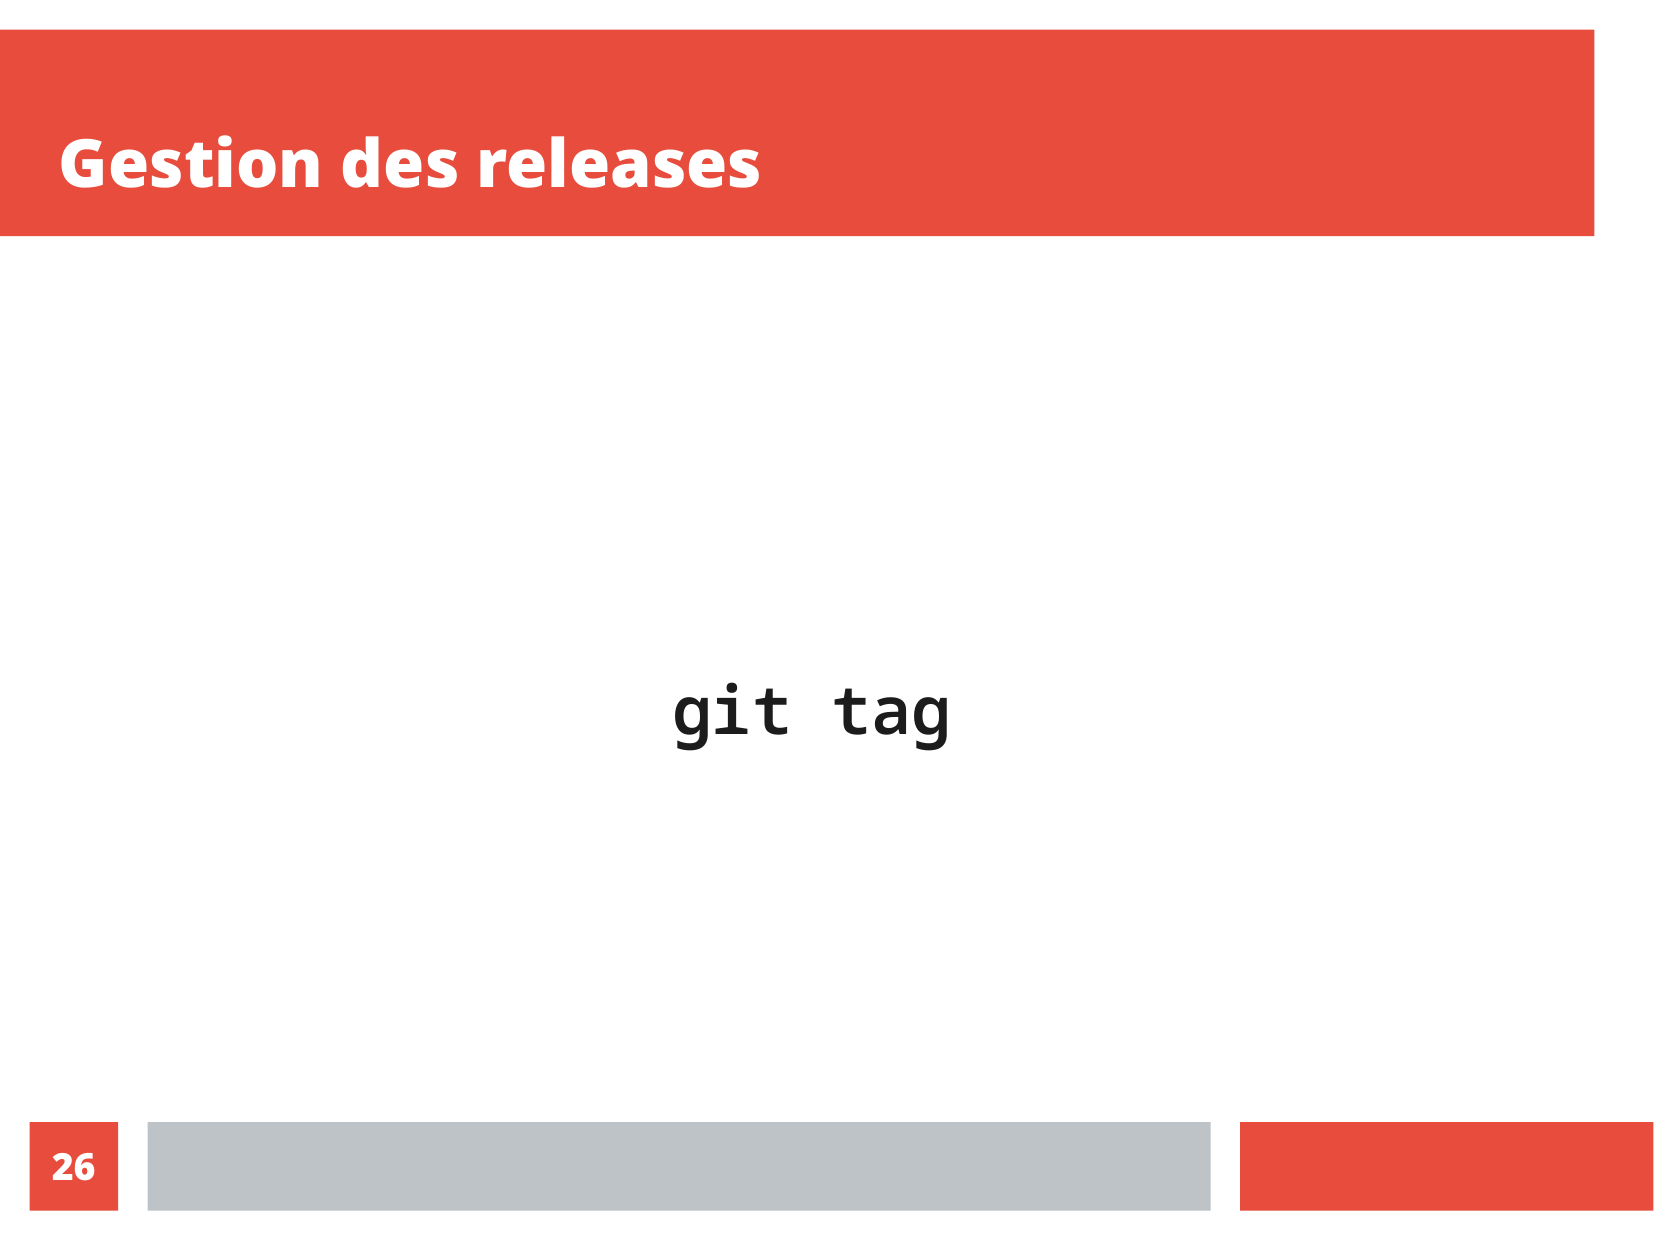

# Gestion des releases
git tag
26